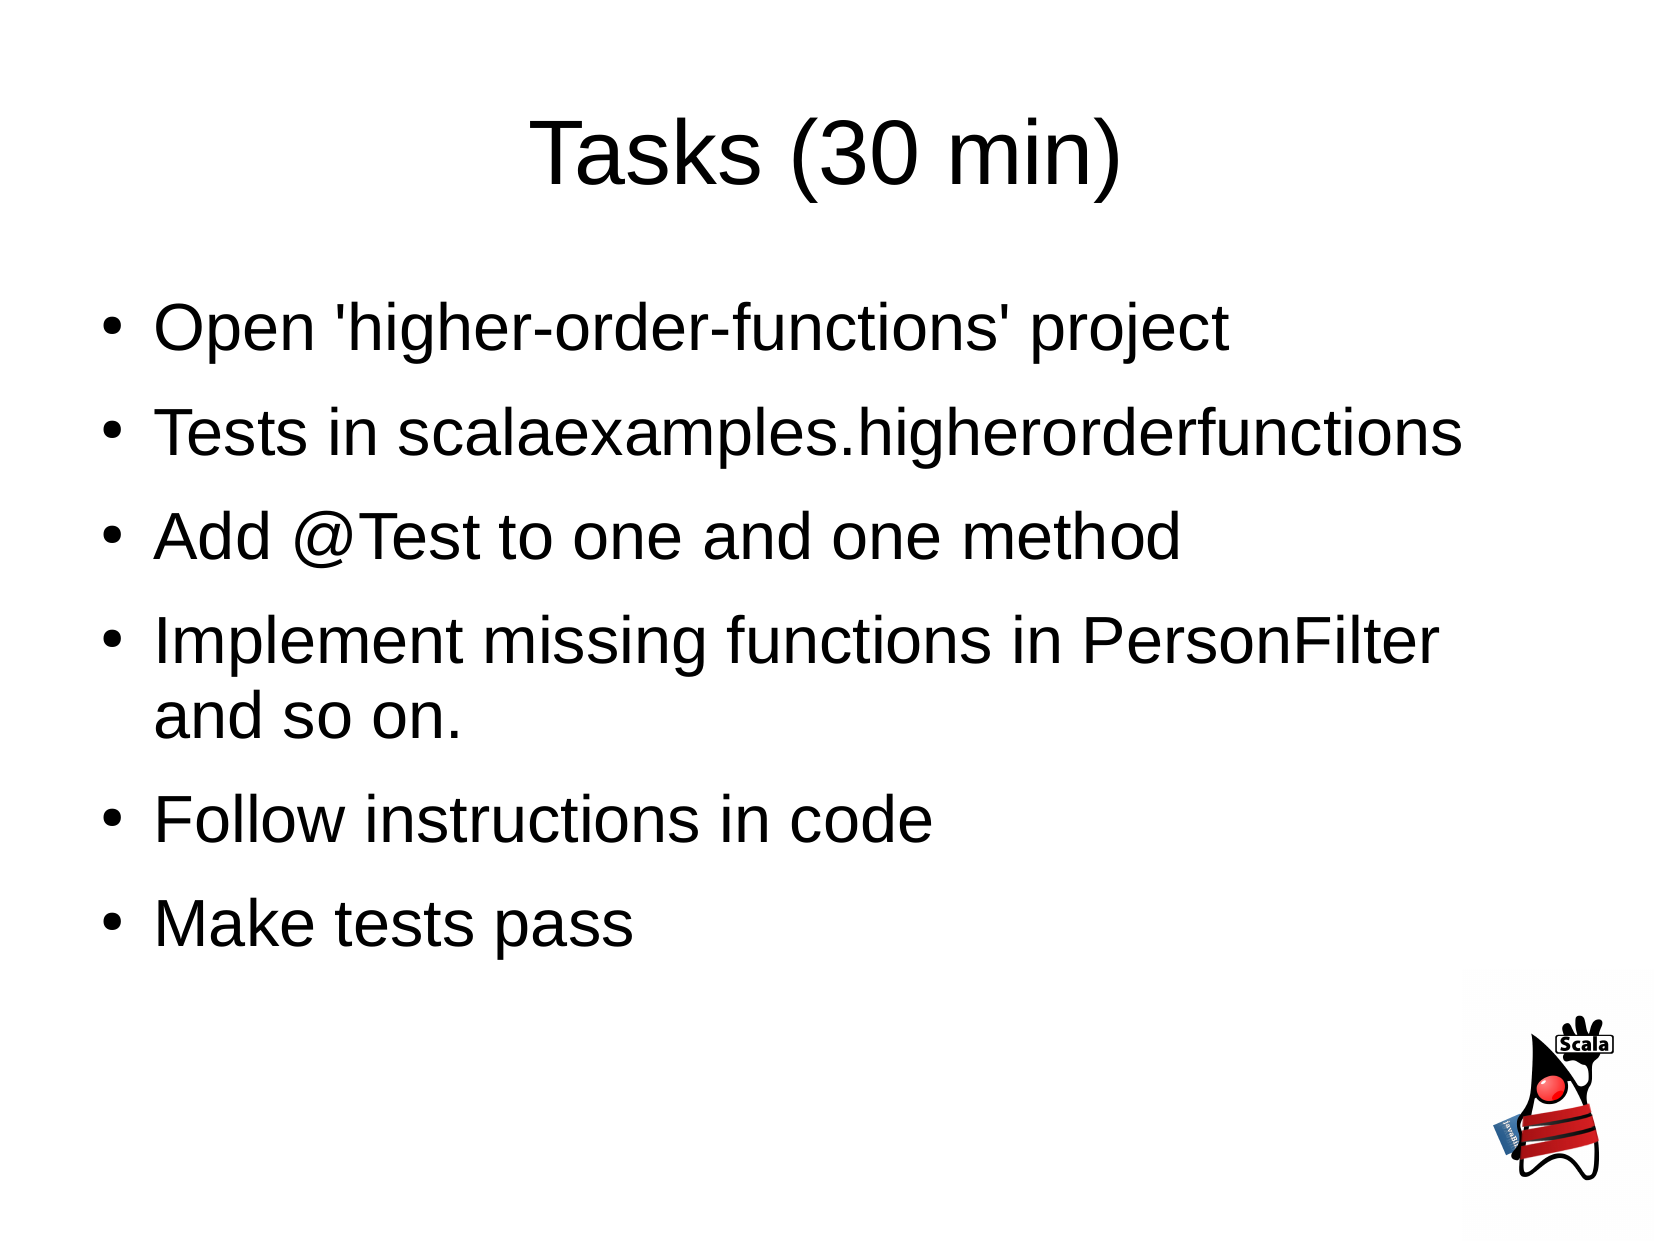

# Tasks (30 min)
Open 'higher-order-functions' project
Tests in scalaexamples.higherorderfunctions
Add @Test to one and one method
Implement missing functions in PersonFilter and so on.
Follow instructions in code
Make tests pass